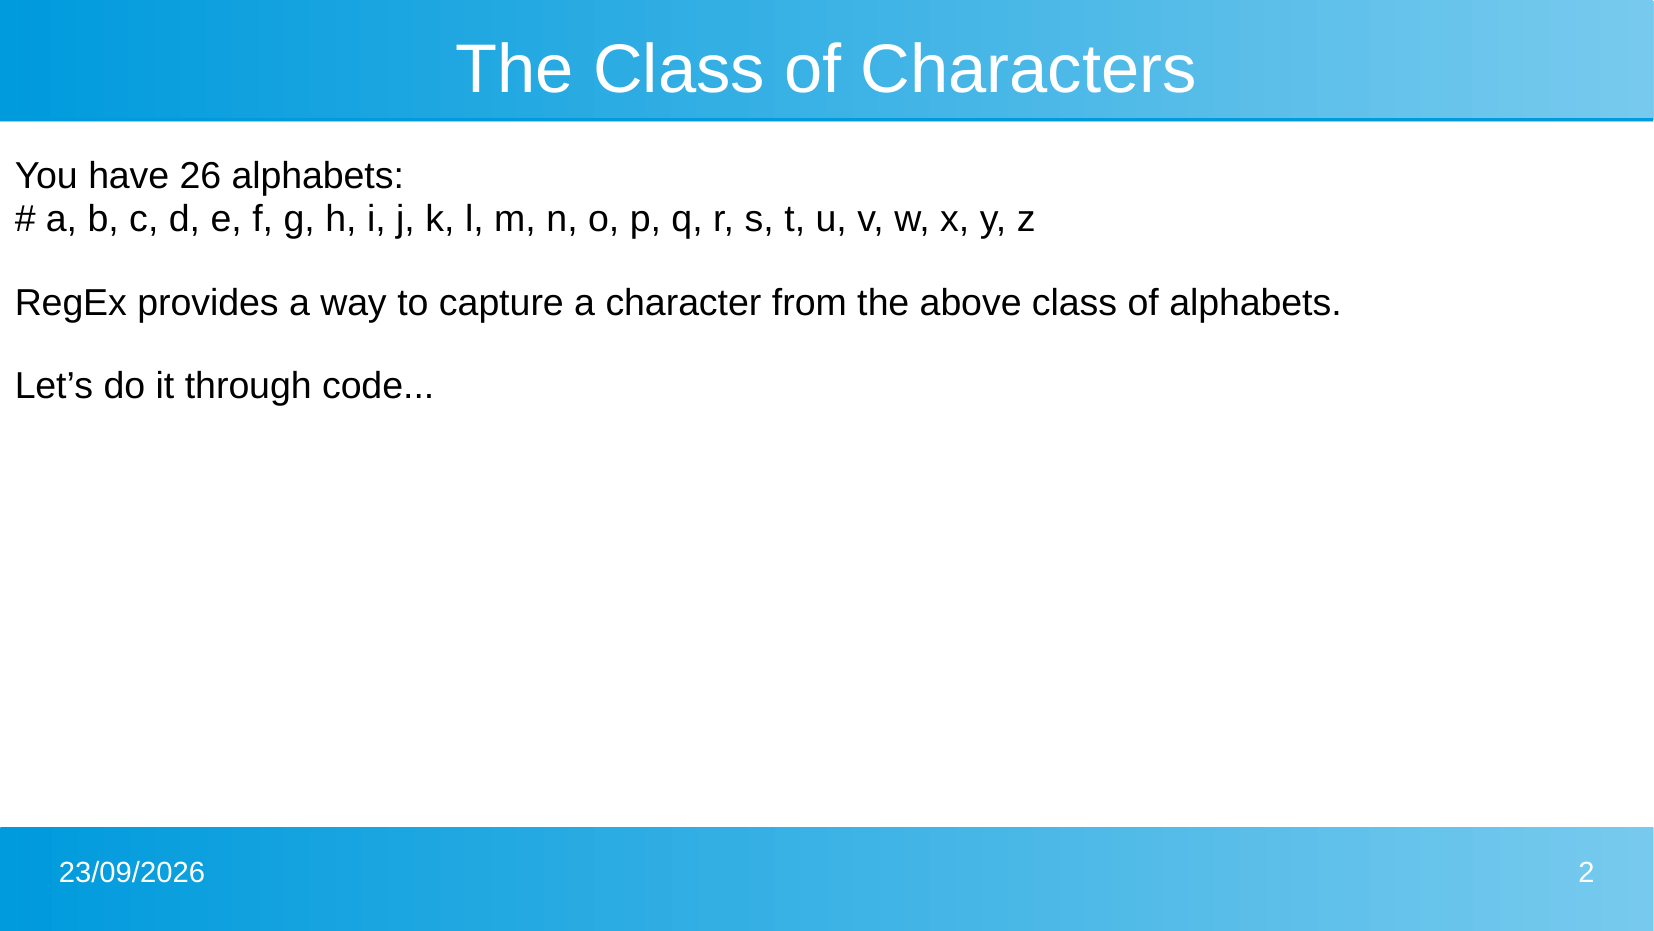

# The Class of Characters
You have 26 alphabets:
# a, b, c, d, e, f, g, h, i, j, k, l, m, n, o, p, q, r, s, t, u, v, w, x, y, z
RegEx provides a way to capture a character from the above class of alphabets.
Let’s do it through code...
2